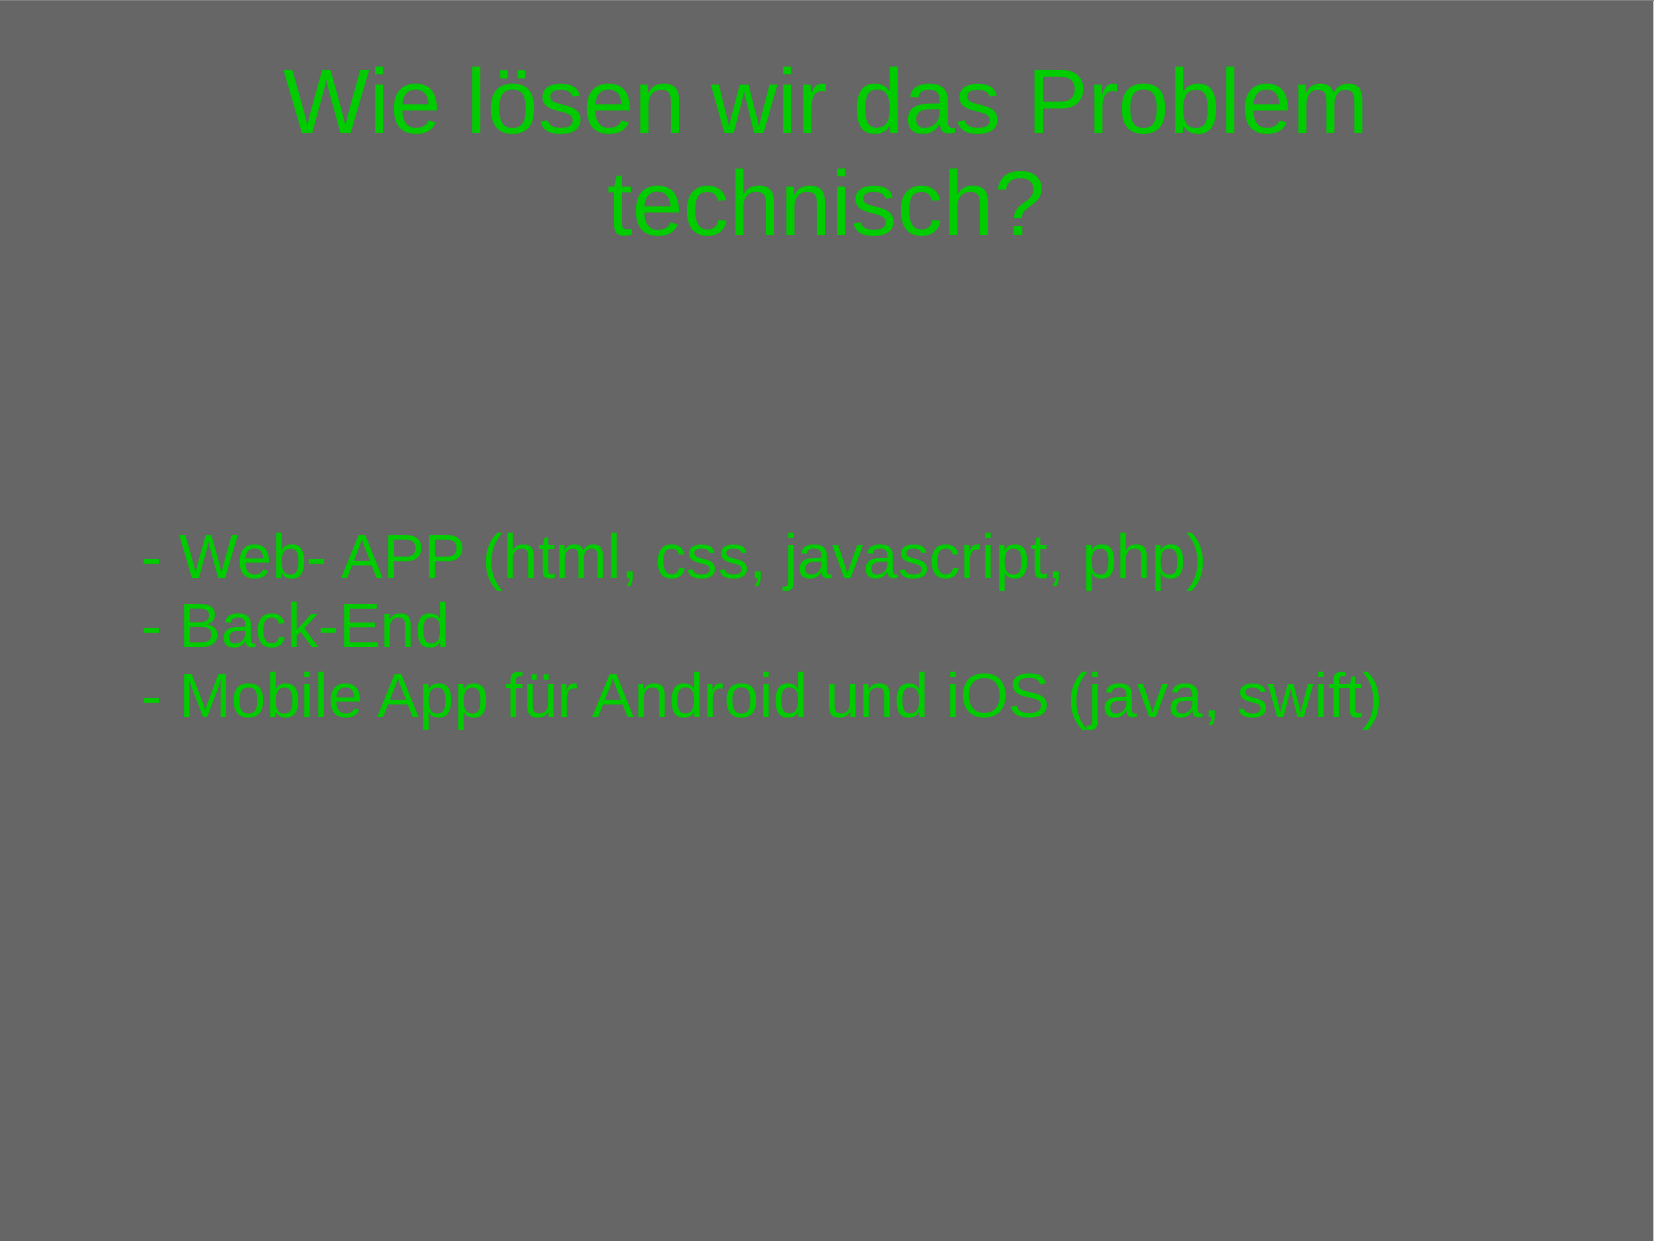

# Wie lösen wir das Problem technisch?
- Web- APP (html, css, javascript, php)
- Back-End
- Mobile App für Android und iOS (java, swift)